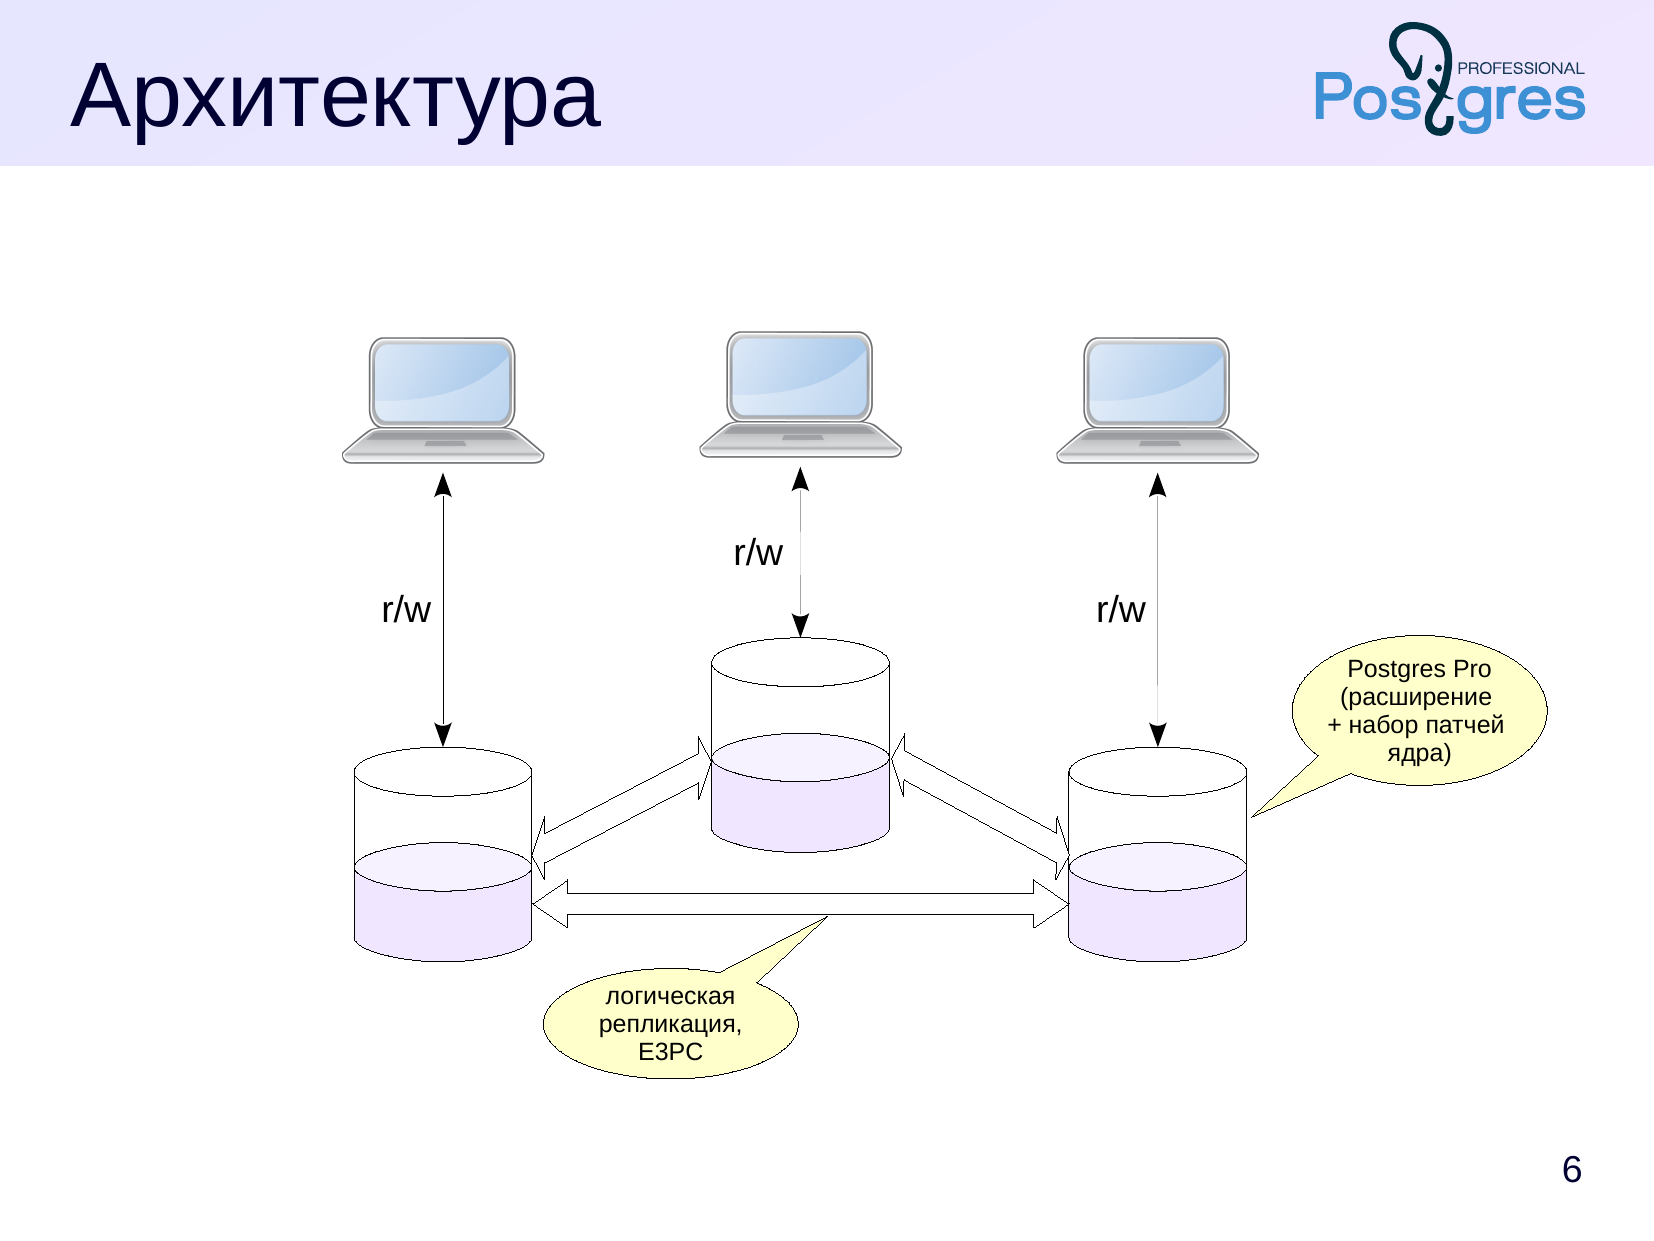

# Архитектура
Postgres Pro
(расширение
+ набор патчей
ядра)
логическая
репликация,
E3PC